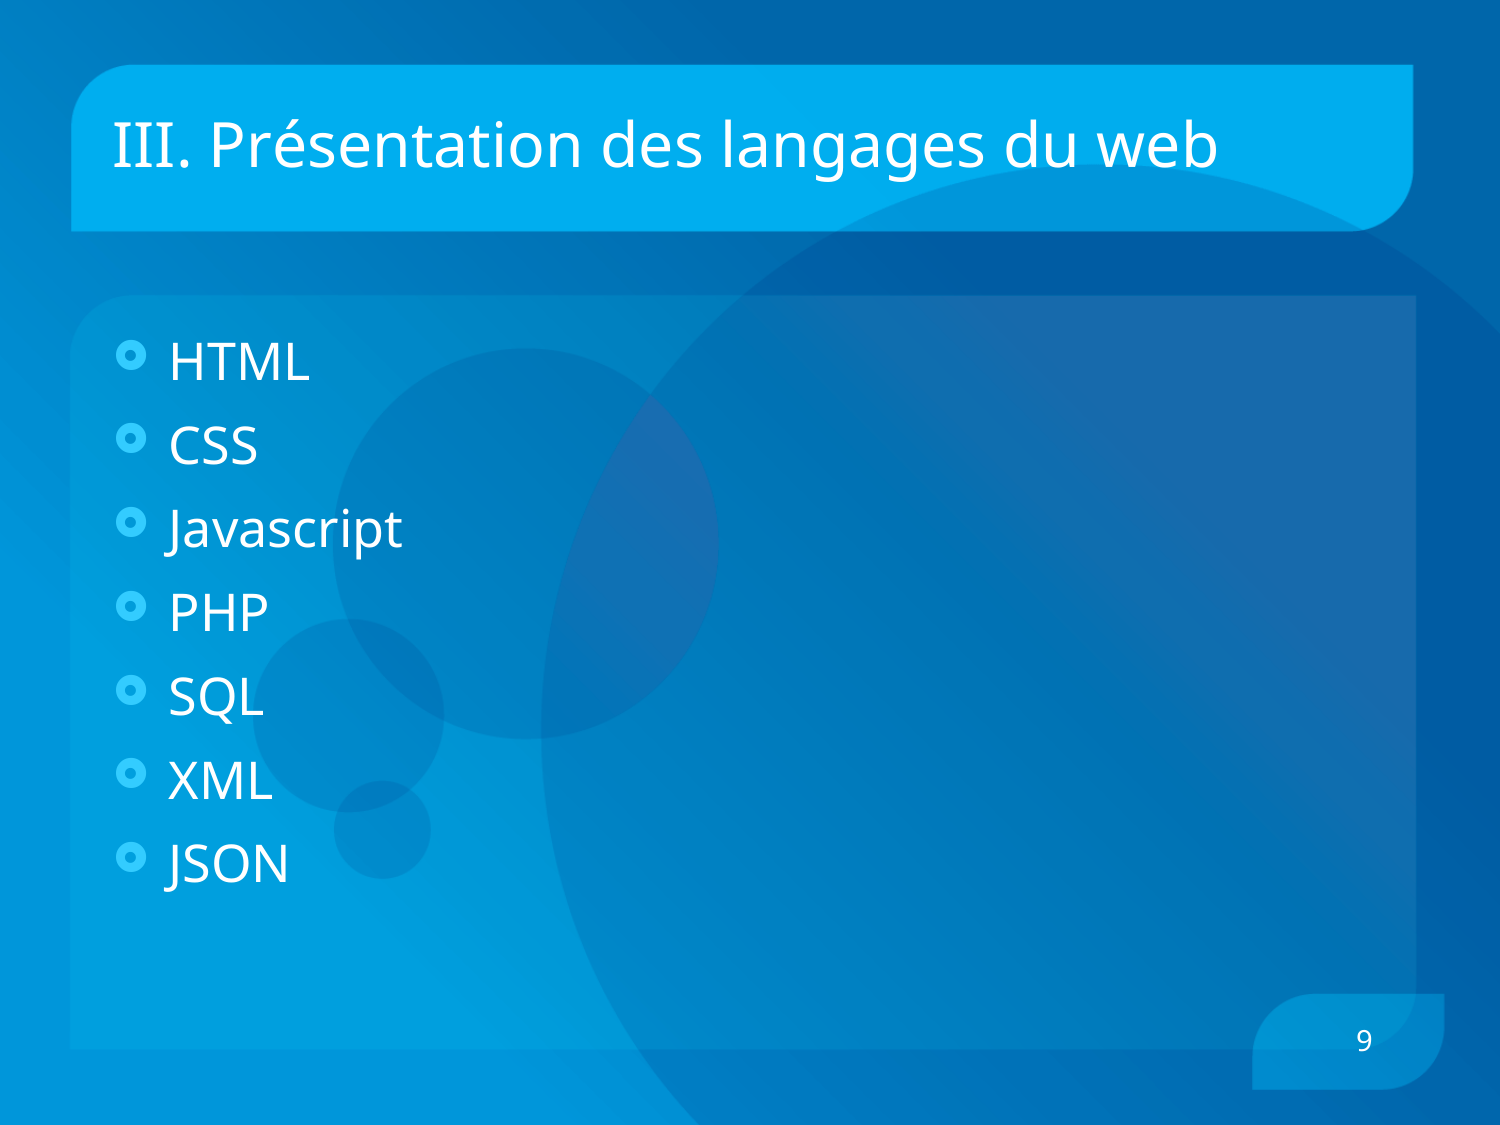

# III. Présentation des langages du web
HTML
CSS
Javascript
PHP
SQL
XML
JSON
9